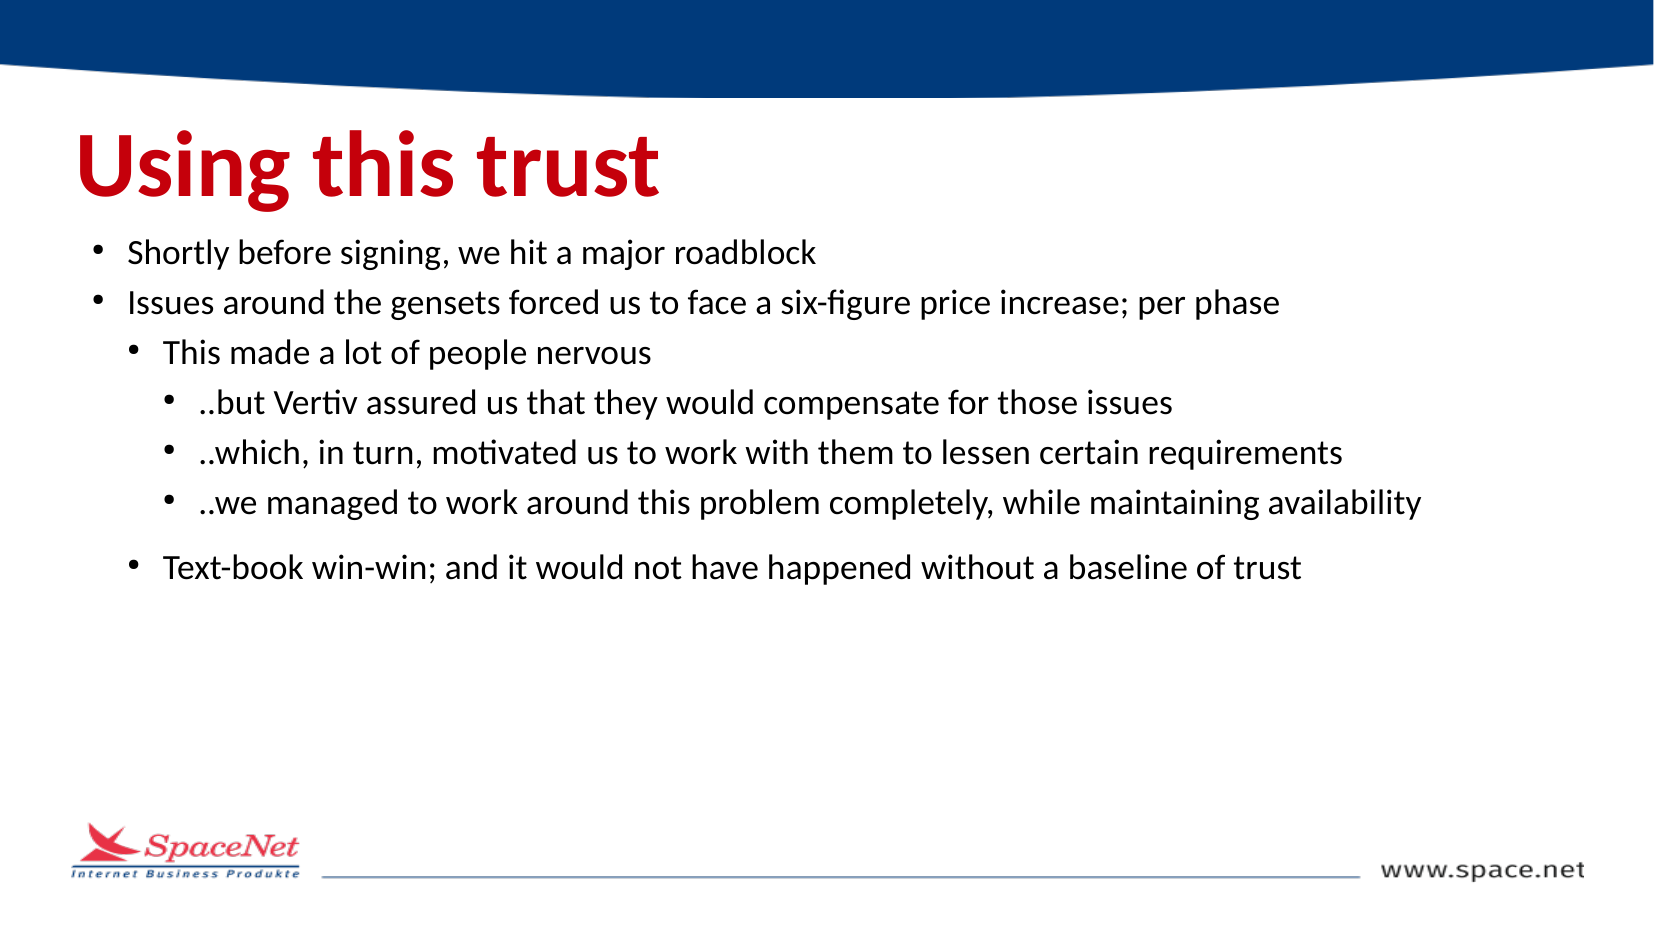

Using this trust
Shortly before signing, we hit a major roadblock
Issues around the gensets forced us to face a six-figure price increase; per phase
This made a lot of people nervous
..but Vertiv assured us that they would compensate for those issues
..which, in turn, motivated us to work with them to lessen certain requirements
..we managed to work around this problem completely, while maintaining availability
Text-book win-win; and it would not have happened without a baseline of trust